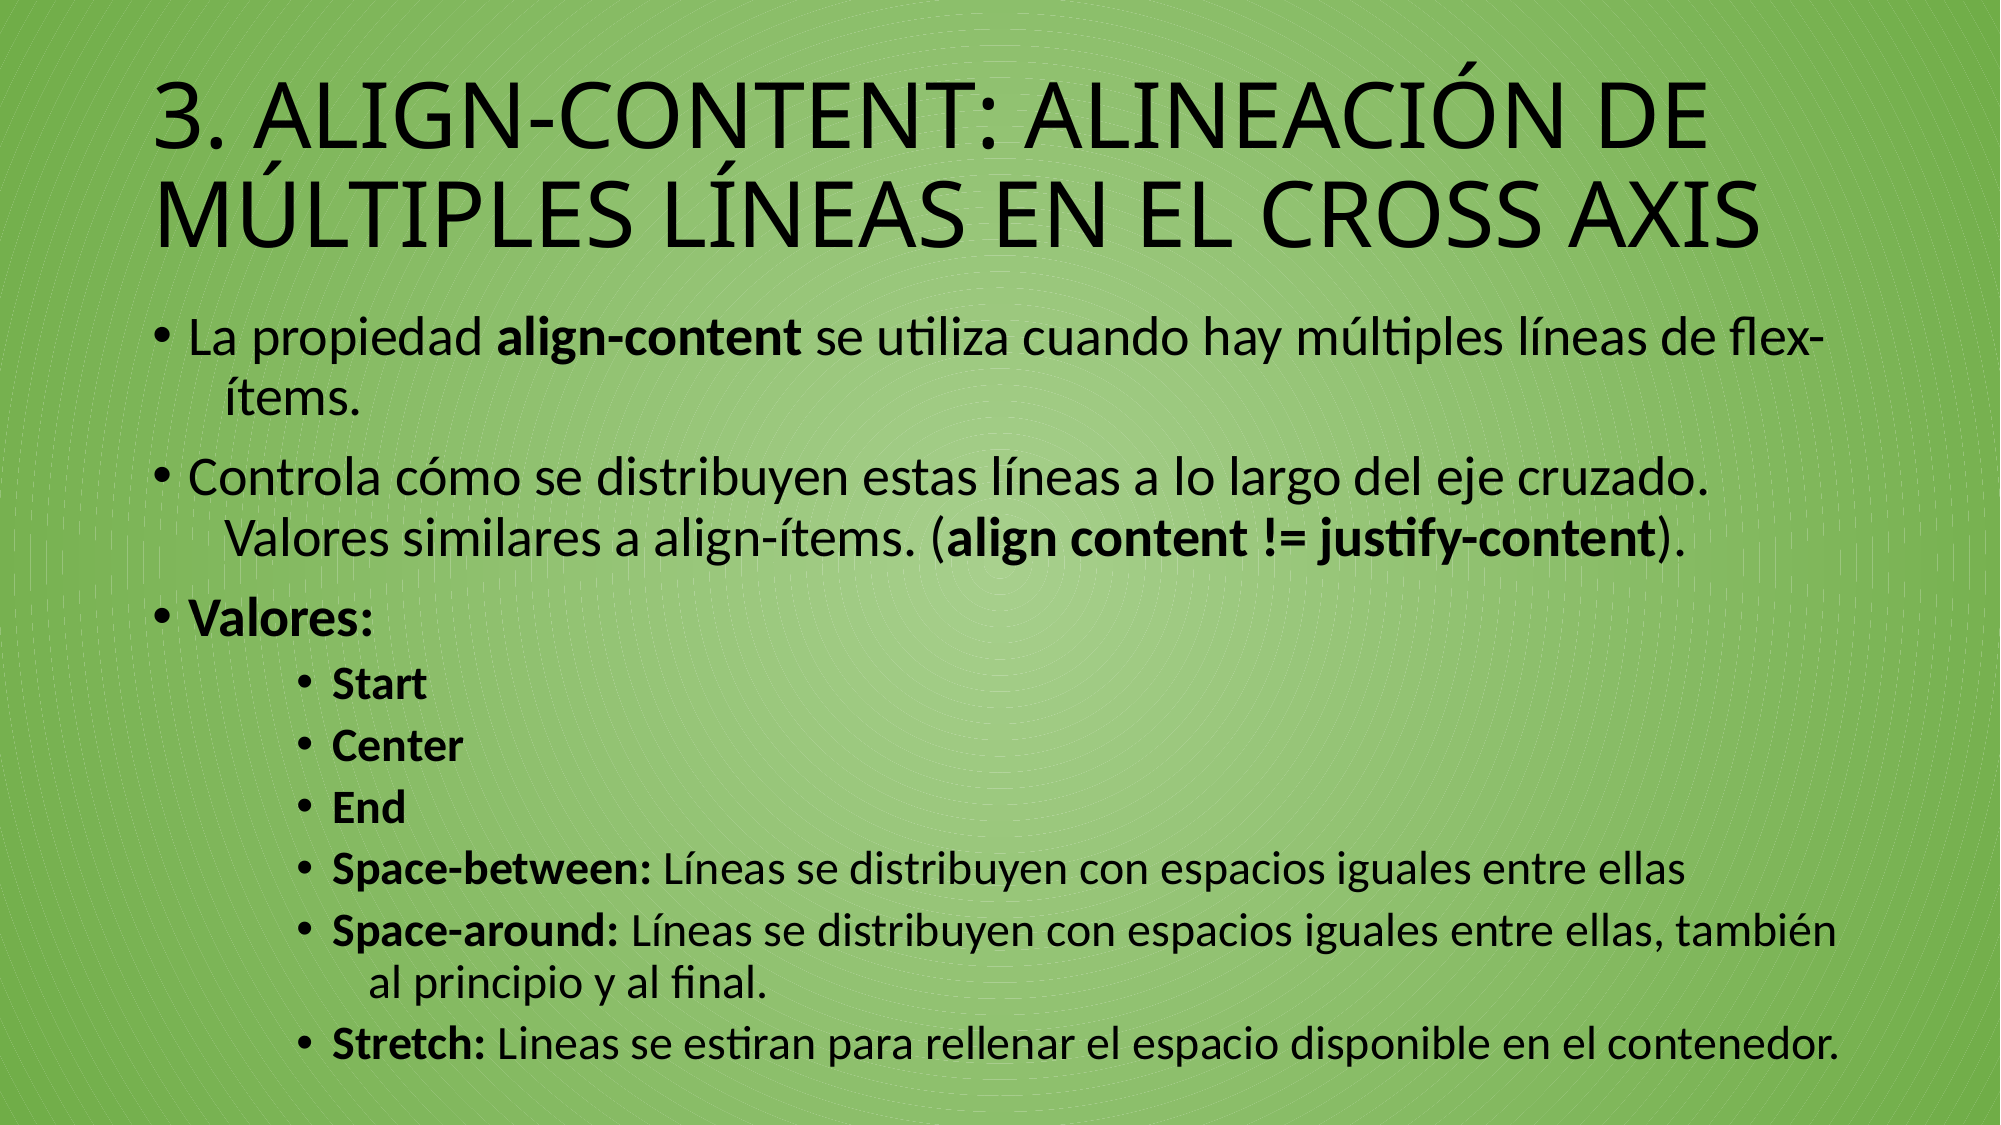

# 3. ALIGN-CONTENT: ALINEACIÓN DE MÚLTIPLES LÍNEAS EN EL CROSS AXIS
La propiedad align-content se utiliza cuando hay múltiples líneas de flex-ítems.
Controla cómo se distribuyen estas líneas a lo largo del eje cruzado. Valores similares a align-ítems. (align content != justify-content).
Valores:
Start
Center
End
Space-between: Líneas se distribuyen con espacios iguales entre ellas
Space-around: Líneas se distribuyen con espacios iguales entre ellas, también al principio y al final.
Stretch: Lineas se estiran para rellenar el espacio disponible en el contenedor.